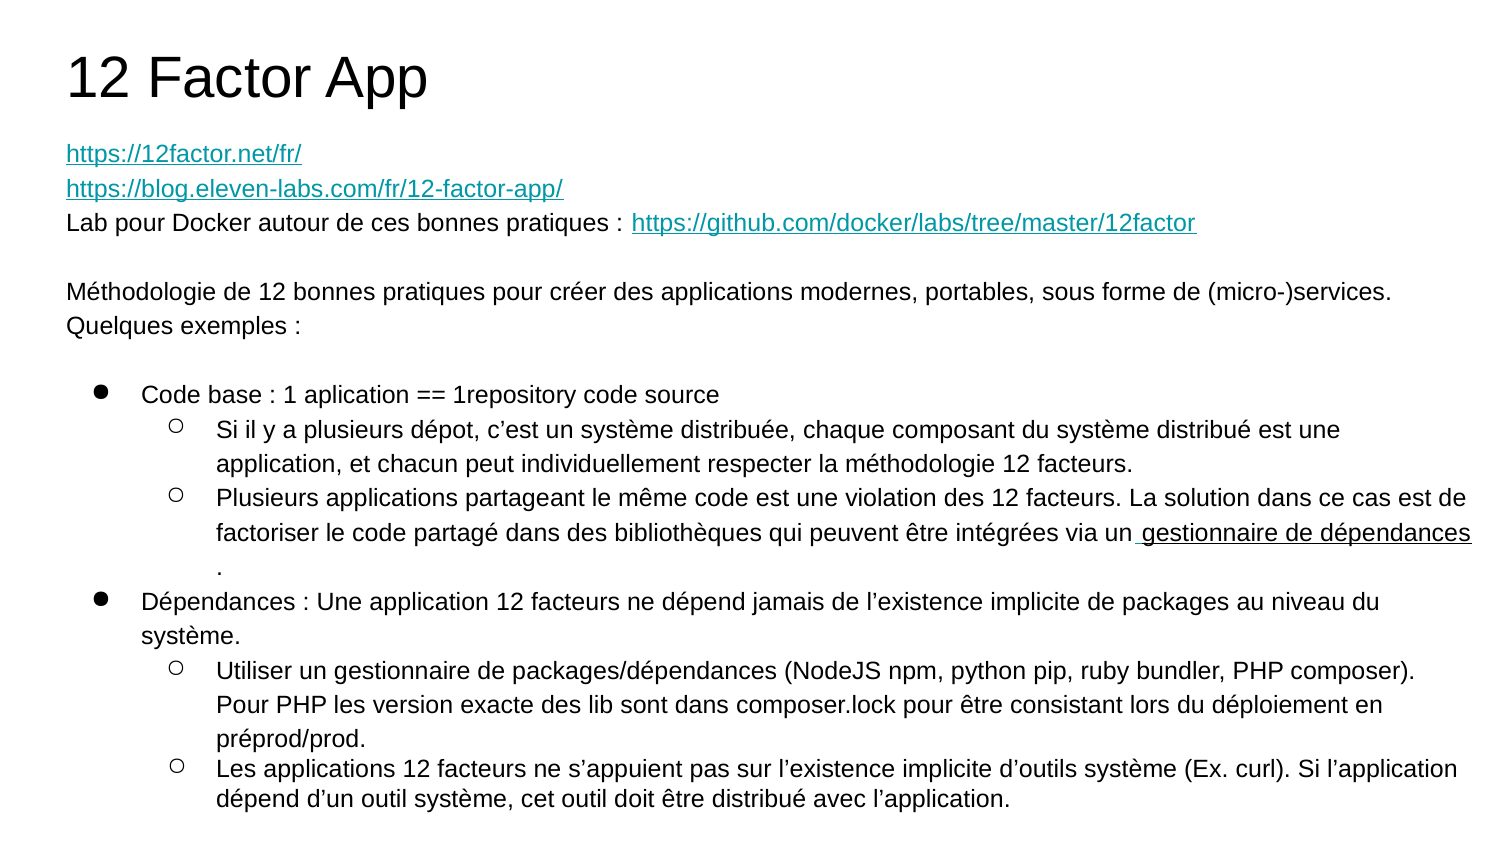

# 12 Factor App
https://12factor.net/fr/
https://blog.eleven-labs.com/fr/12-factor-app/
Lab pour Docker autour de ces bonnes pratiques : https://github.com/docker/labs/tree/master/12factor
Méthodologie de 12 bonnes pratiques pour créer des applications modernes, portables, sous forme de (micro-)services.
Quelques exemples :
Code base : 1 aplication == 1repository code source
Si il y a plusieurs dépot, c’est un système distribuée, chaque composant du système distribué est une application, et chacun peut individuellement respecter la méthodologie 12 facteurs.
Plusieurs applications partageant le même code est une violation des 12 facteurs. La solution dans ce cas est de factoriser le code partagé dans des bibliothèques qui peuvent être intégrées via un gestionnaire de dépendances.
Dépendances : Une application 12 facteurs ne dépend jamais de l’existence implicite de packages au niveau du système.
Utiliser un gestionnaire de packages/dépendances (NodeJS npm, python pip, ruby bundler, PHP composer). Pour PHP les version exacte des lib sont dans composer.lock pour être consistant lors du déploiement en préprod/prod.
Les applications 12 facteurs ne s’appuient pas sur l’existence implicite d’outils système (Ex. curl). Si l’application dépend d’un outil système, cet outil doit être distribué avec l’application.